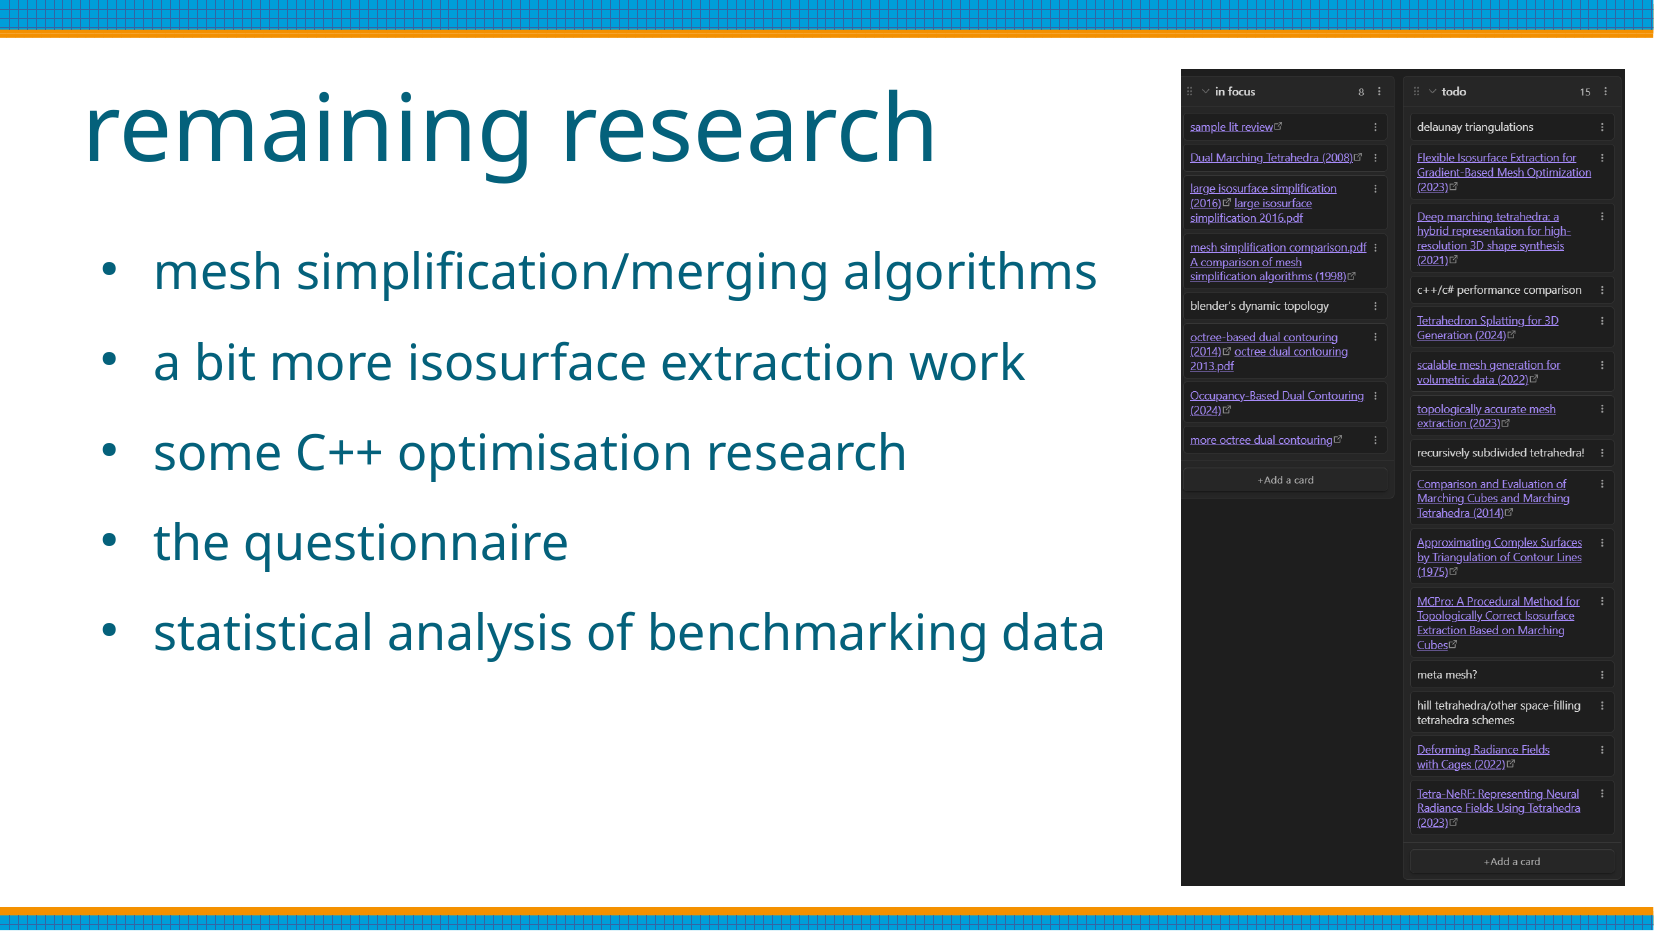

# remaining research
mesh simplification/merging algorithms
a bit more isosurface extraction work
some C++ optimisation research
the questionnaire
statistical analysis of benchmarking data